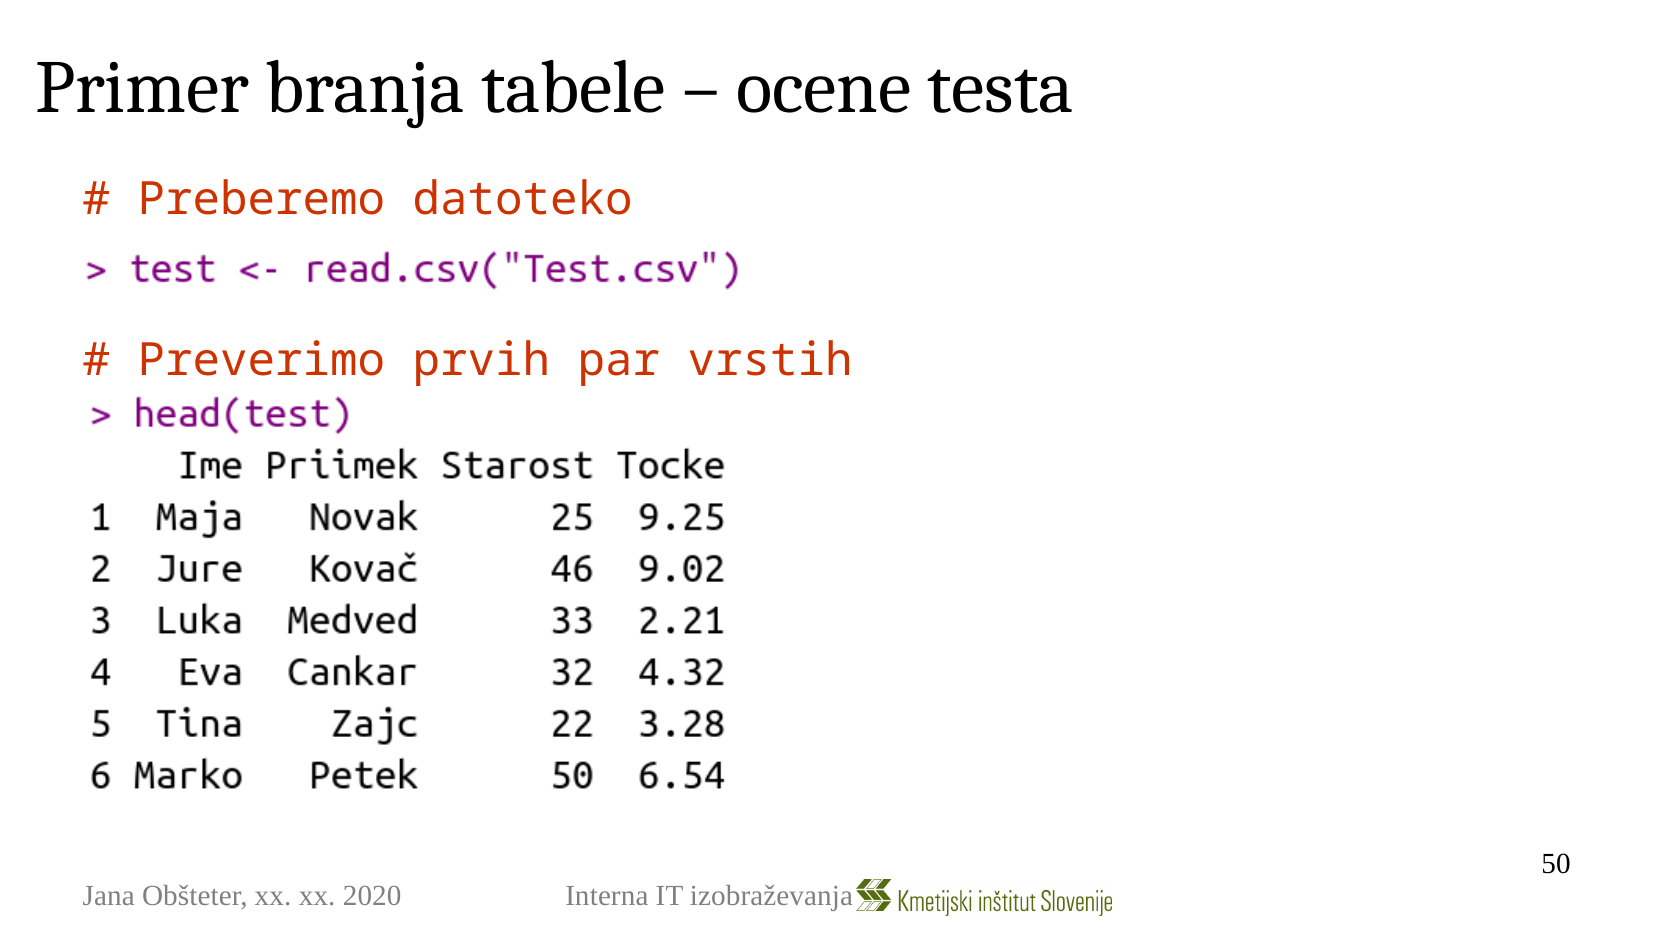

# Primer branja tabele – ocene testa
# Preberemo datoteko
# Preverimo prvih par vrstih
50